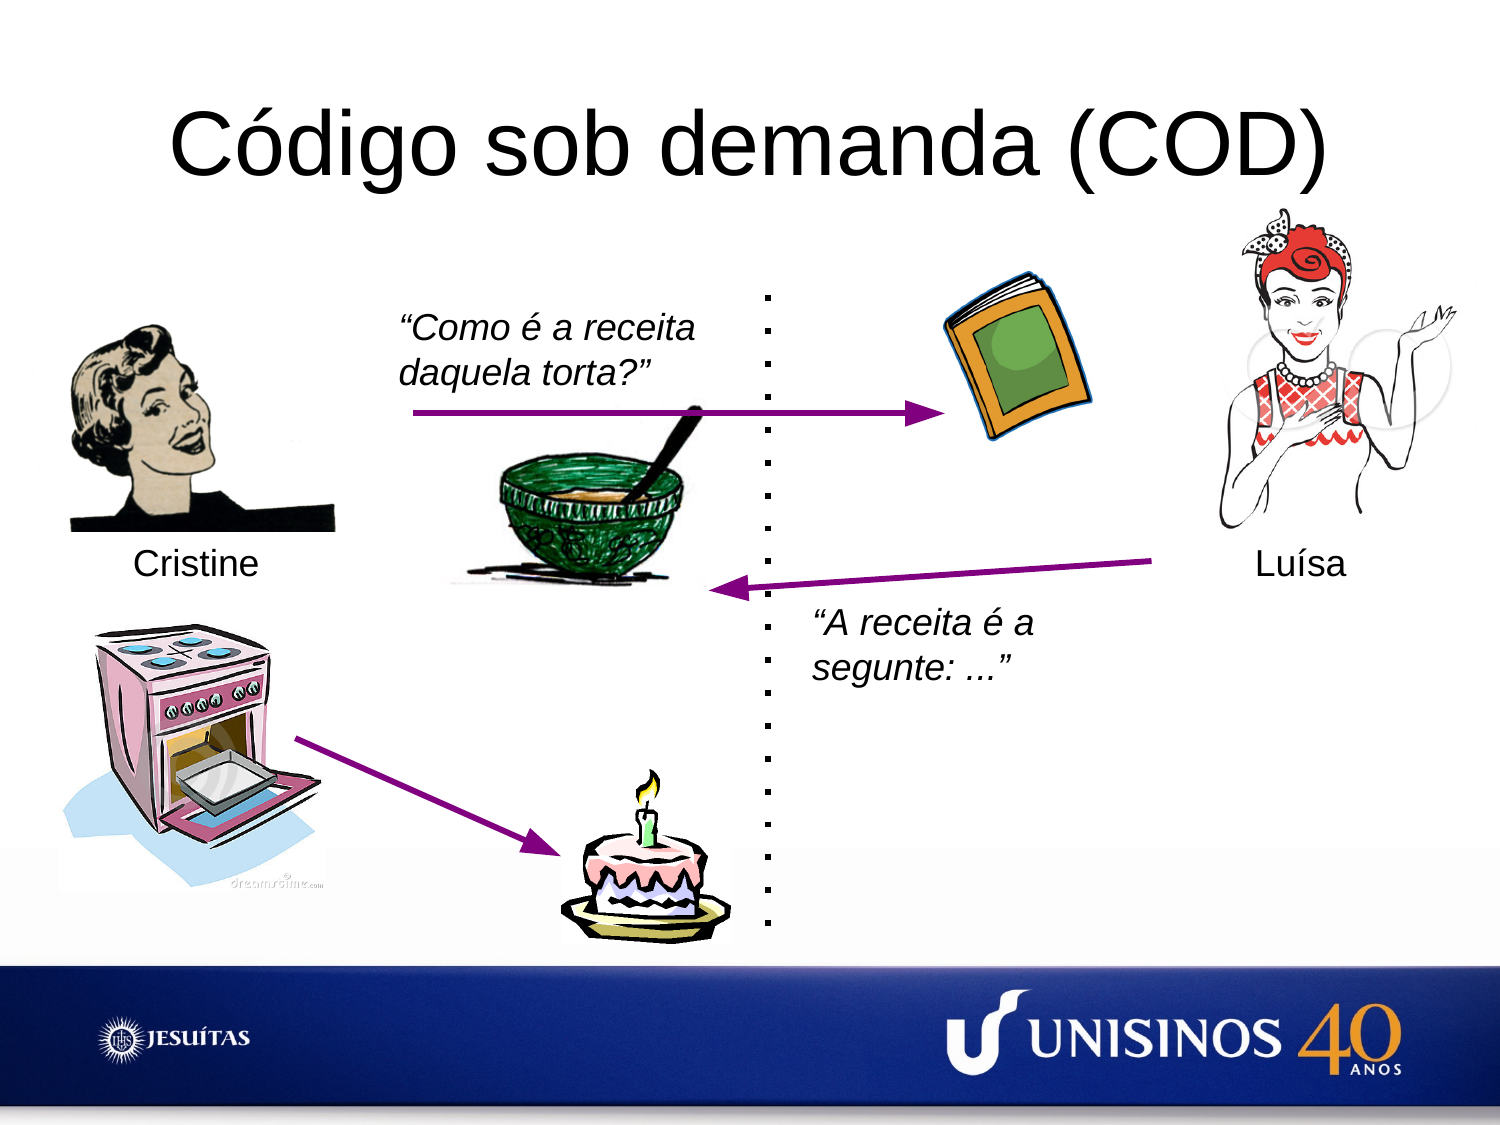

# Código sob demanda (COD)
“Como é a receita daquela torta?”
Cristine
Luísa
“A receita é a segunte: ...”